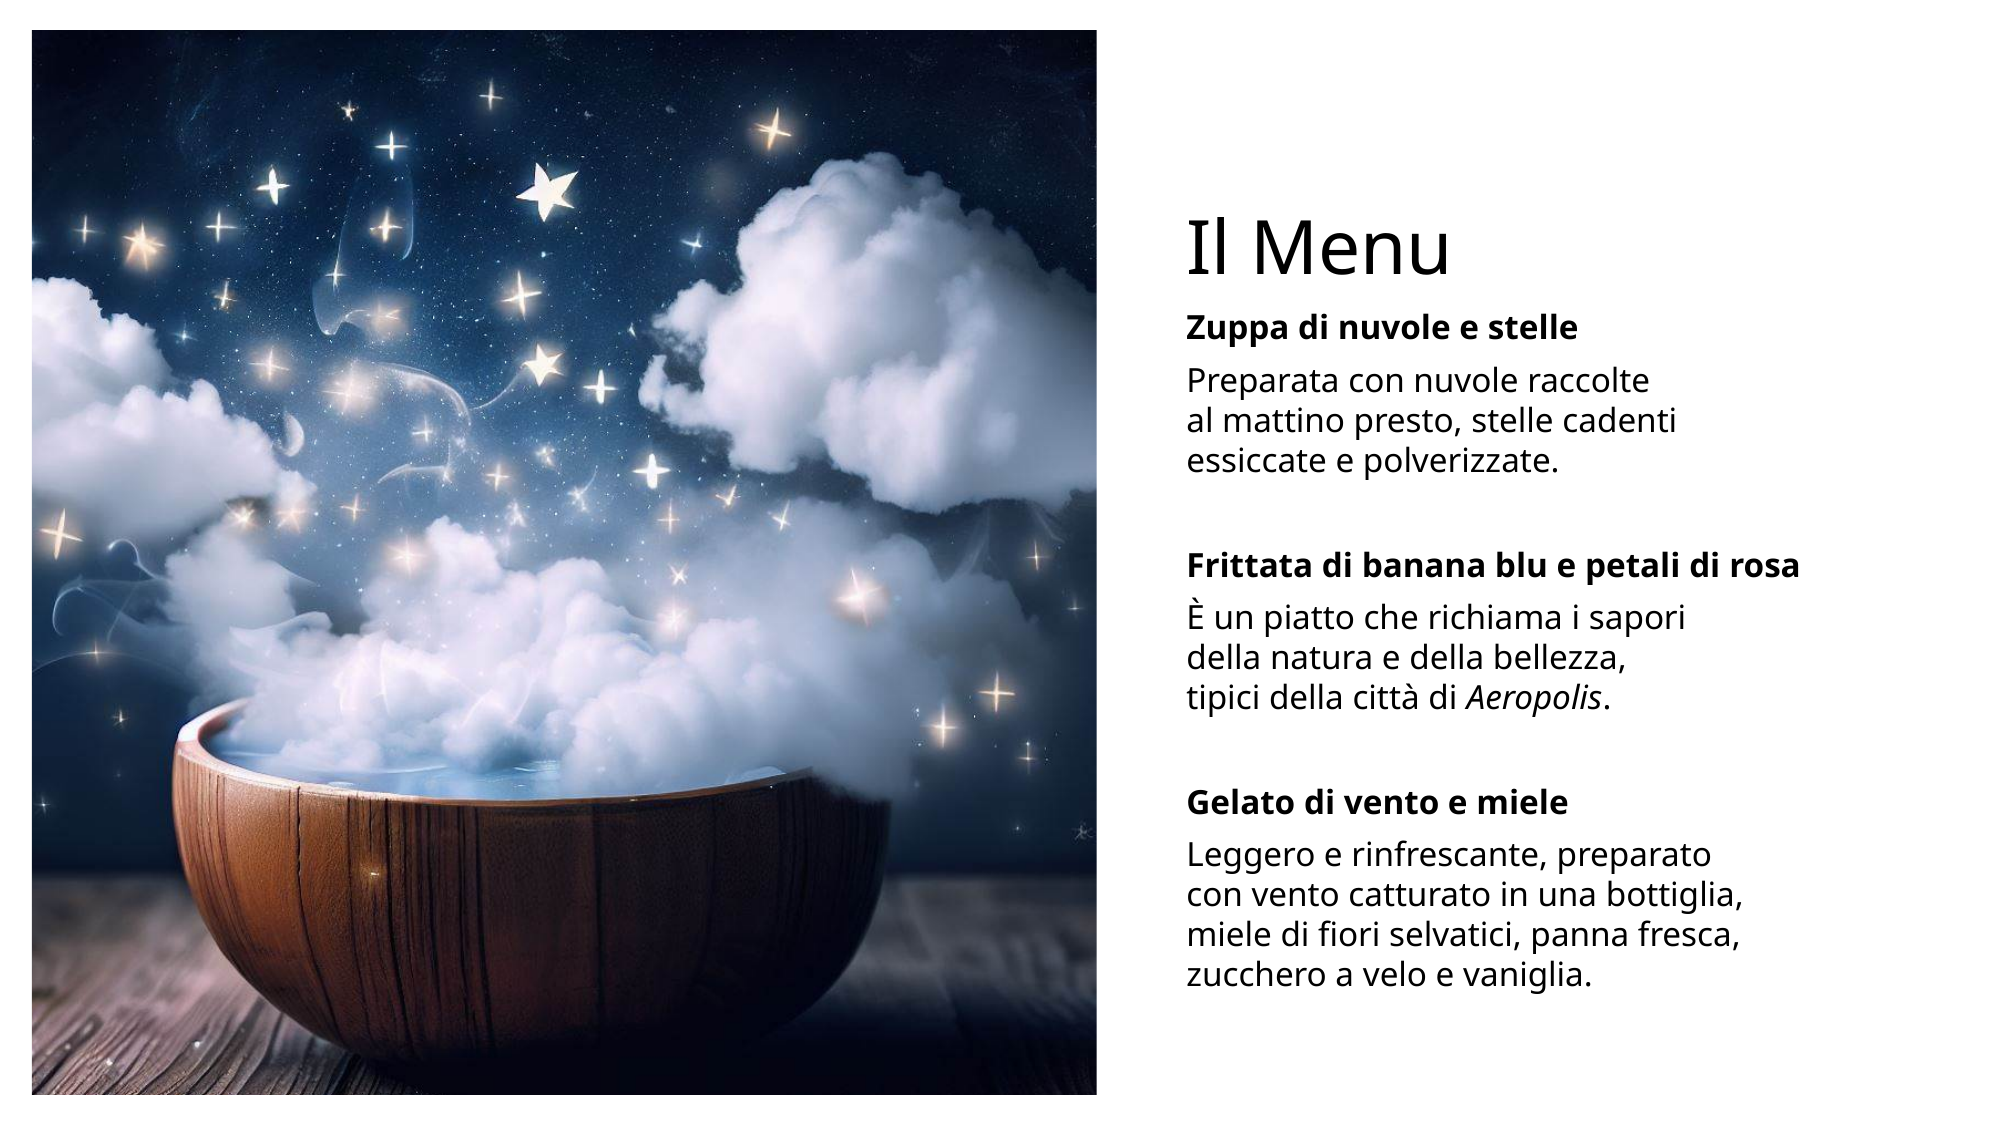

Il Menu
Zuppa di nuvole e stelle
Preparata con nuvole raccolte
al mattino presto, stelle cadenti
essiccate e polverizzate.
Frittata di banana blu e petali di rosa
È un piatto che richiama i sapori
della natura e della bellezza,
tipici della città di Aeropolis.
Gelato di vento e miele
Leggero e rinfrescante, preparato
con vento catturato in una bottiglia,
miele di fiori selvatici, panna fresca,
zucchero a velo e vaniglia.